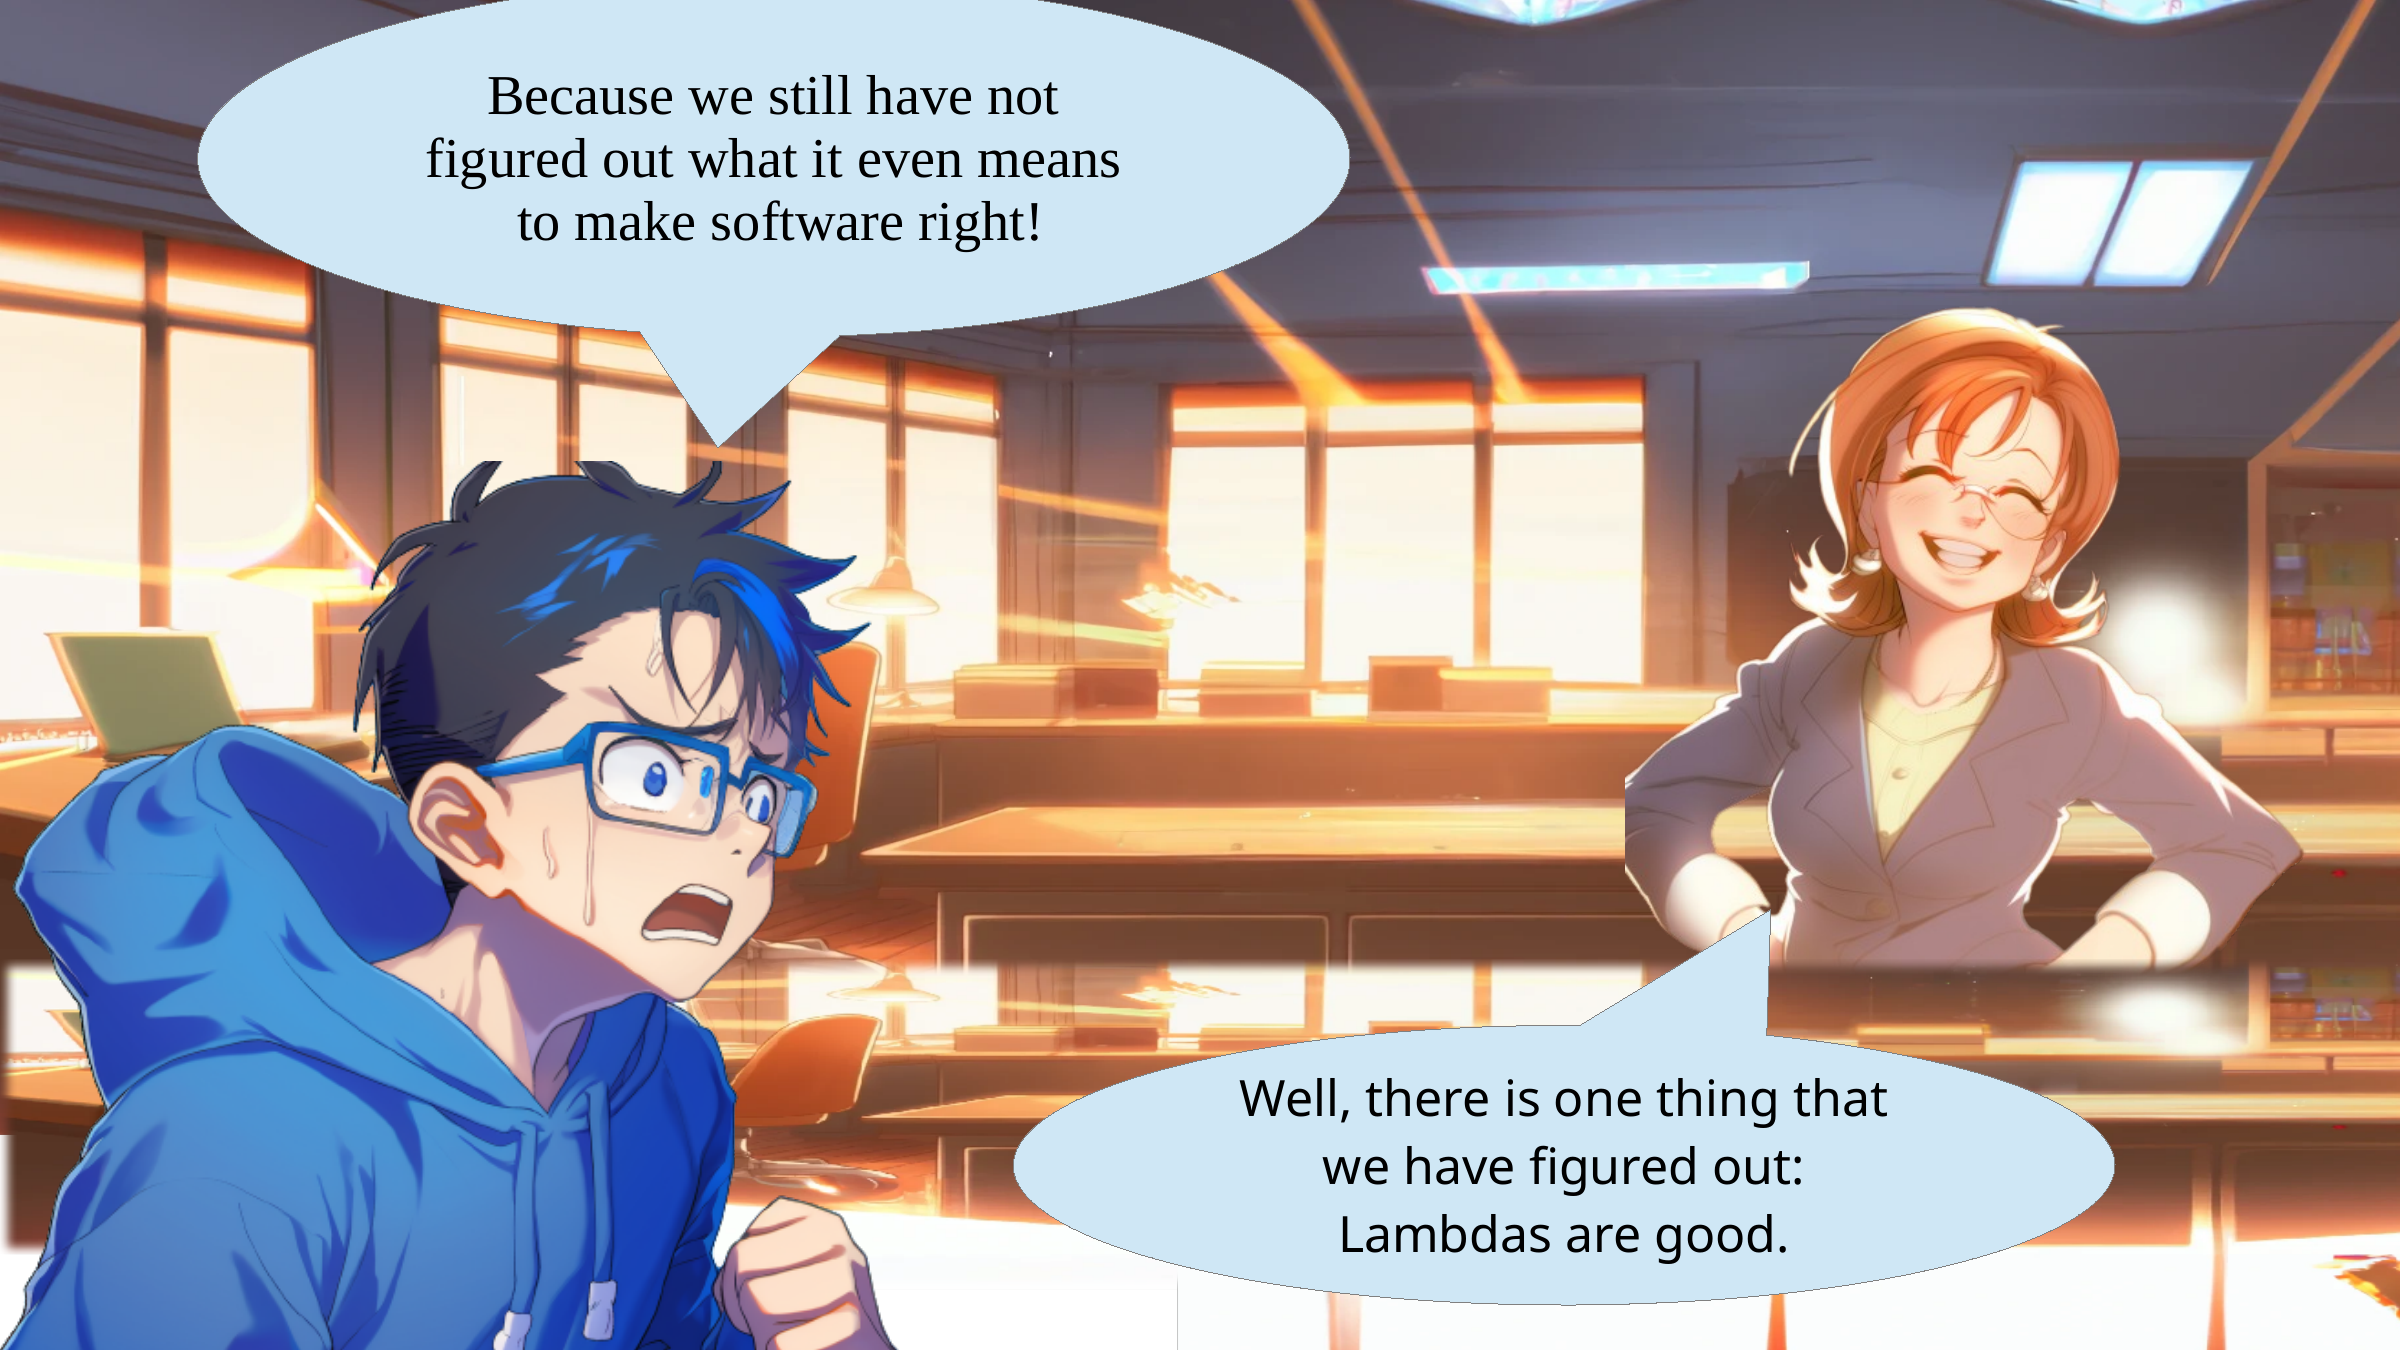

Because we still have not
figured out what it even means
 to make software right!
Well, there is one thing that
we have figured out:
Lambdas are good.